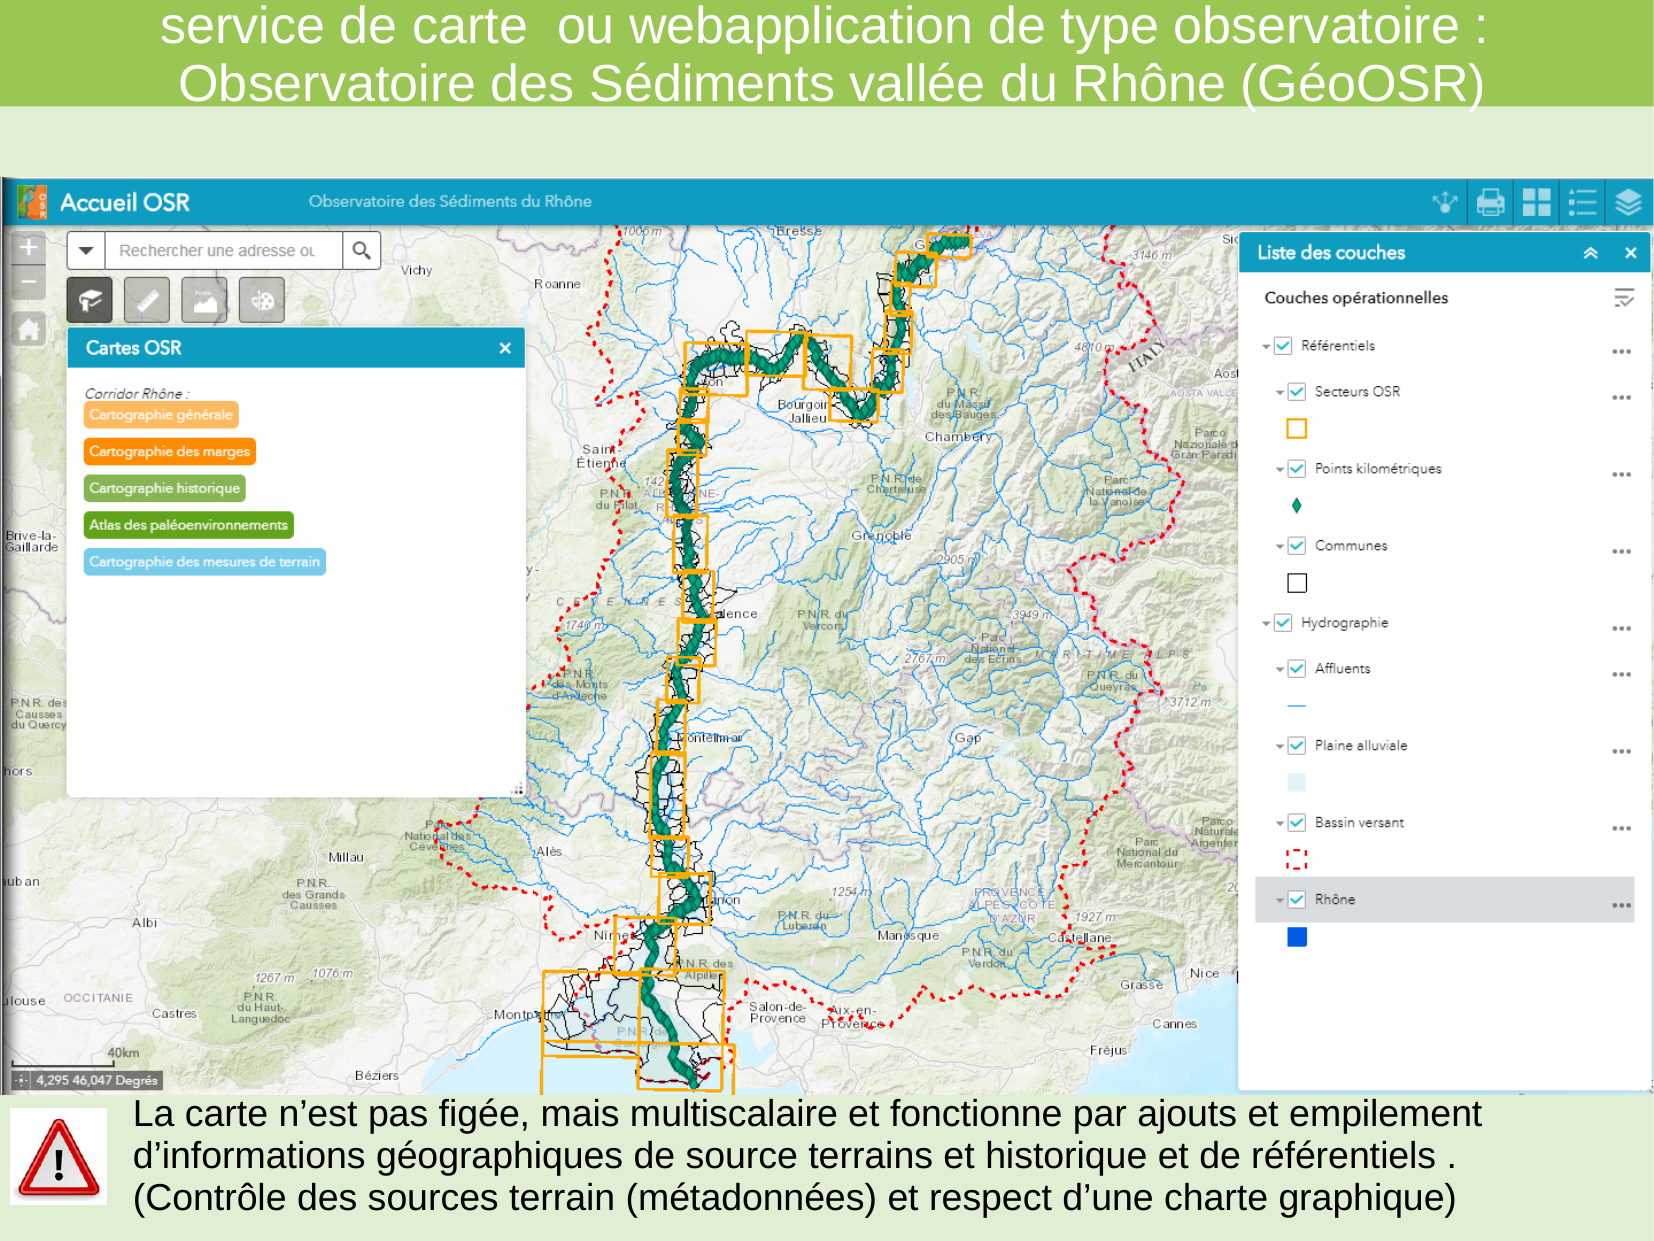

service de carte  ou webapplication de type observatoire :
Observatoire des Sédiments vallée du Rhône (GéoOSR)
#
La carte n’est pas figée, mais multiscalaire et fonctionne par ajouts et empilement d’informations géographiques de source terrains et historique et de référentiels .
(Contrôle des sources terrain (métadonnées) et respect d’une charte graphique)